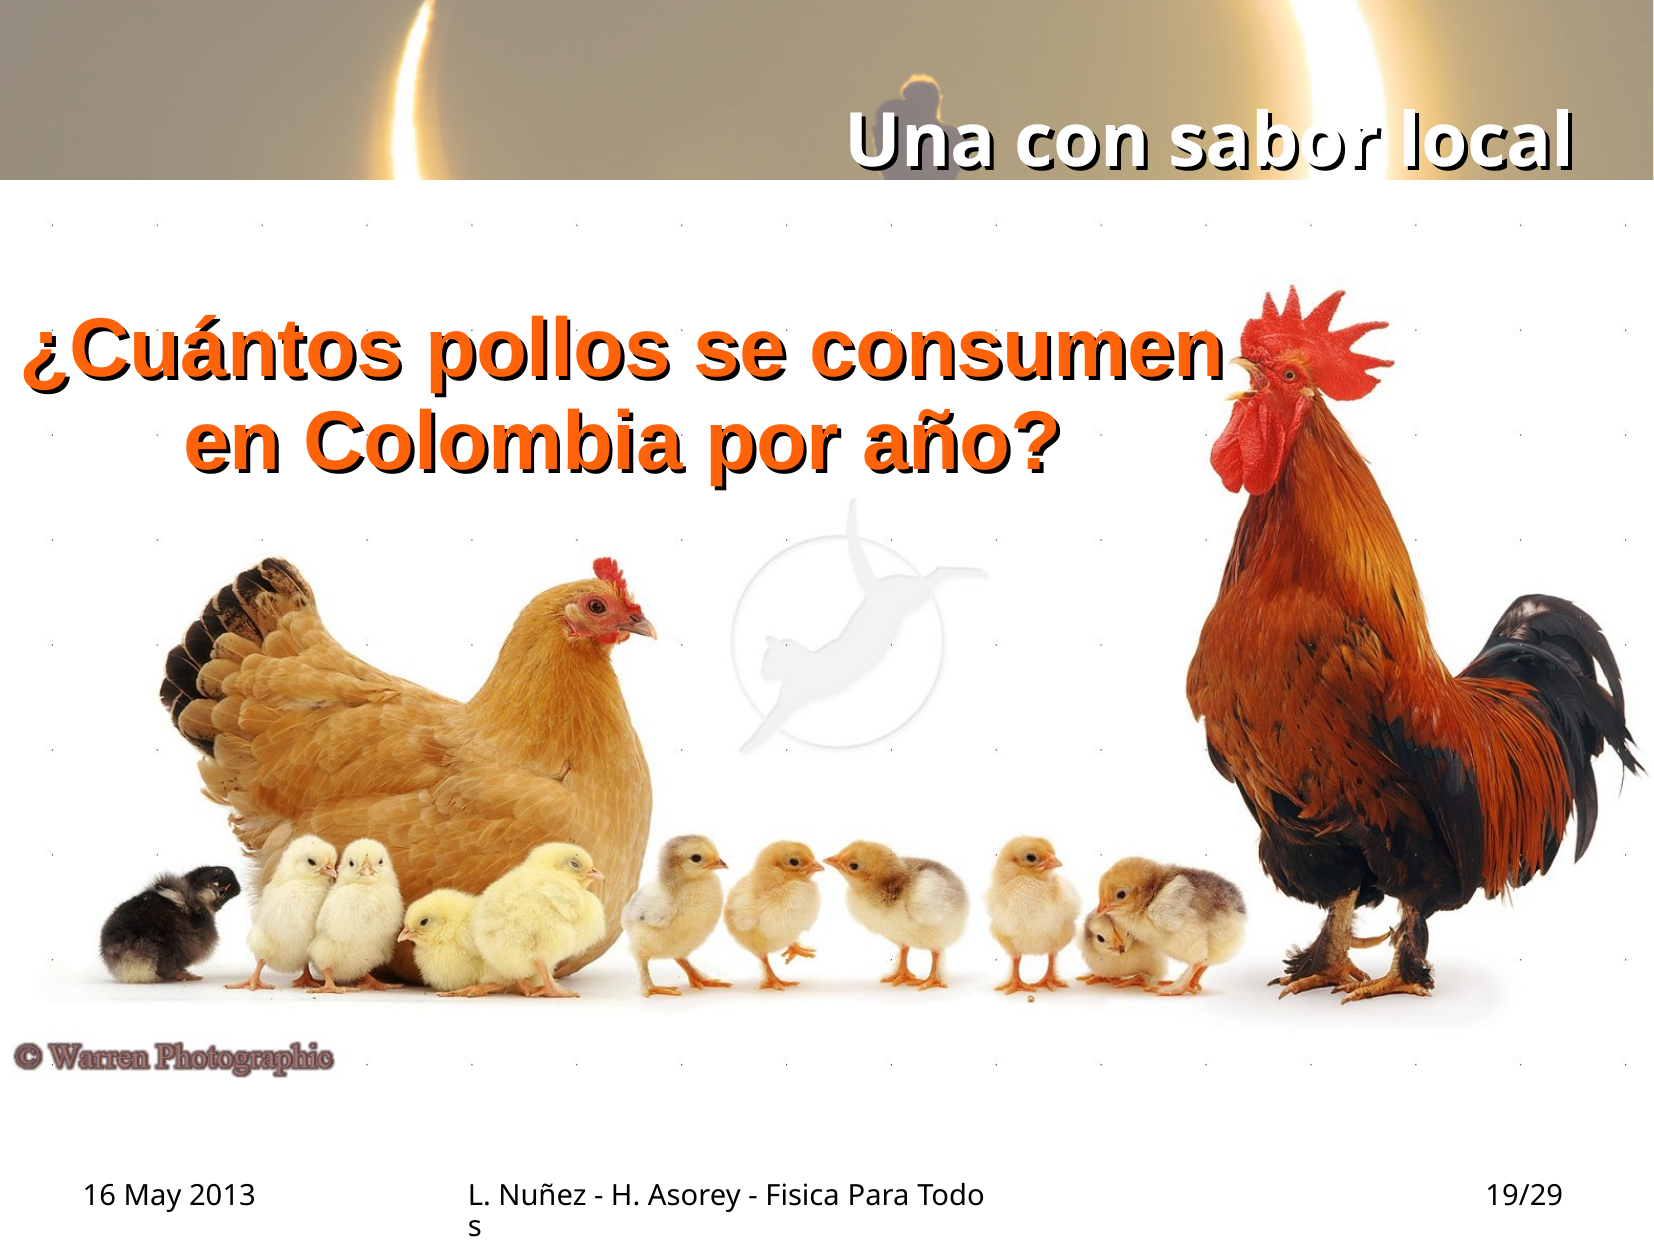

# Una con sabor local
¿Cuántos pollos se consumen en Colombia por año?
16 May 2013
L. Nuñez - H. Asorey - Fisica Para Todos
19